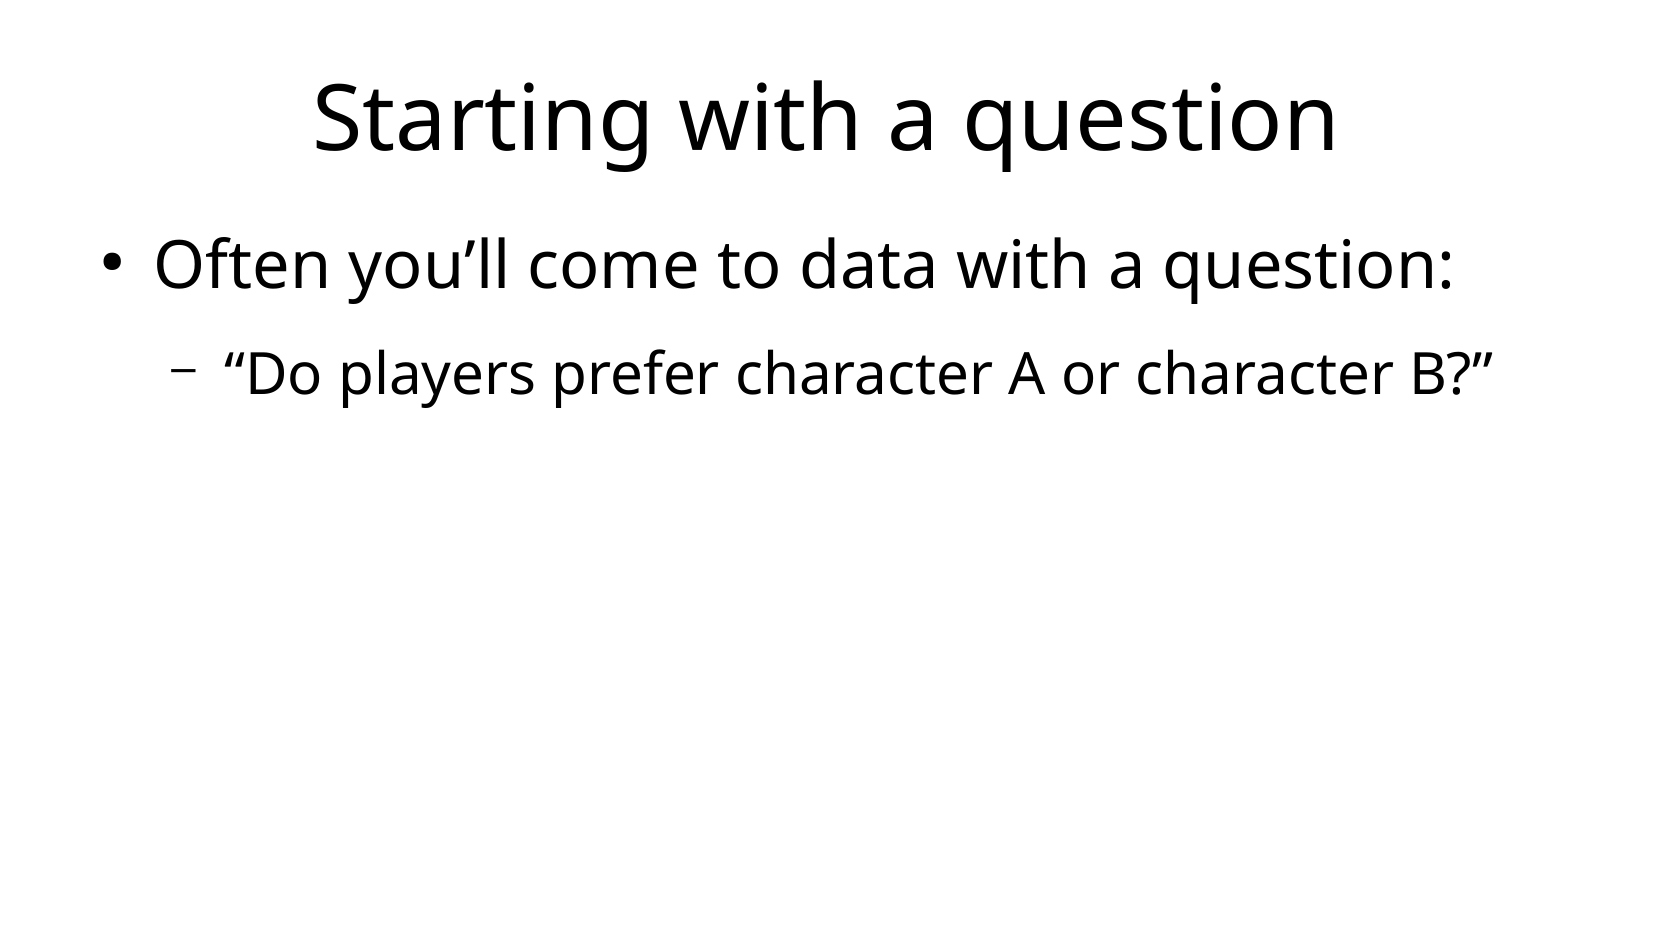

# Starting with a question
Often you’ll come to data with a question:
“Do players prefer character A or character B?”